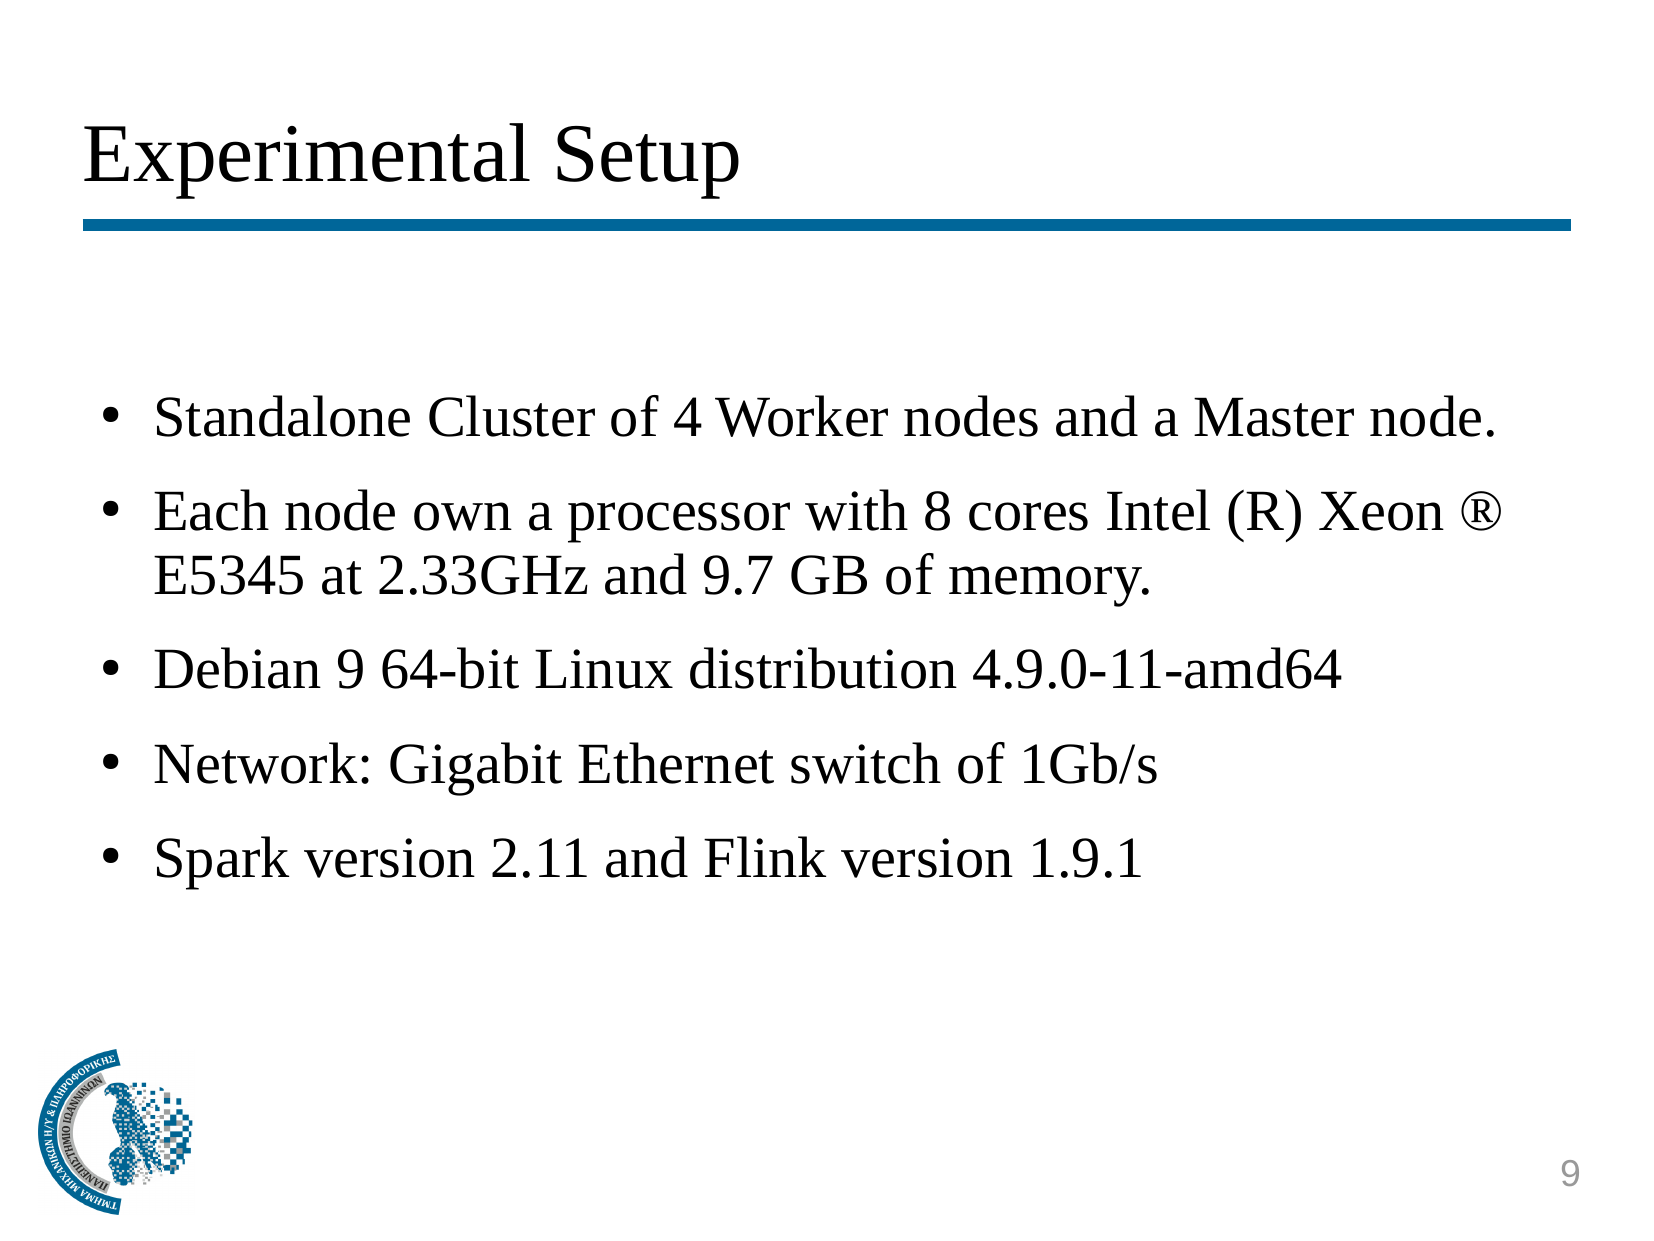

# Experimental Setup
Standalone Cluster of 4 Worker nodes and a Master node.
Each node own a processor with 8 cores Intel (R) Xeon ® E5345 at 2.33GHz and 9.7 GB of memory.
Debian 9 64-bit Linux distribution 4.9.0-11-amd64
Network: Gigabit Ethernet switch of 1Gb/s
Spark version 2.11 and Flink version 1.9.1
9